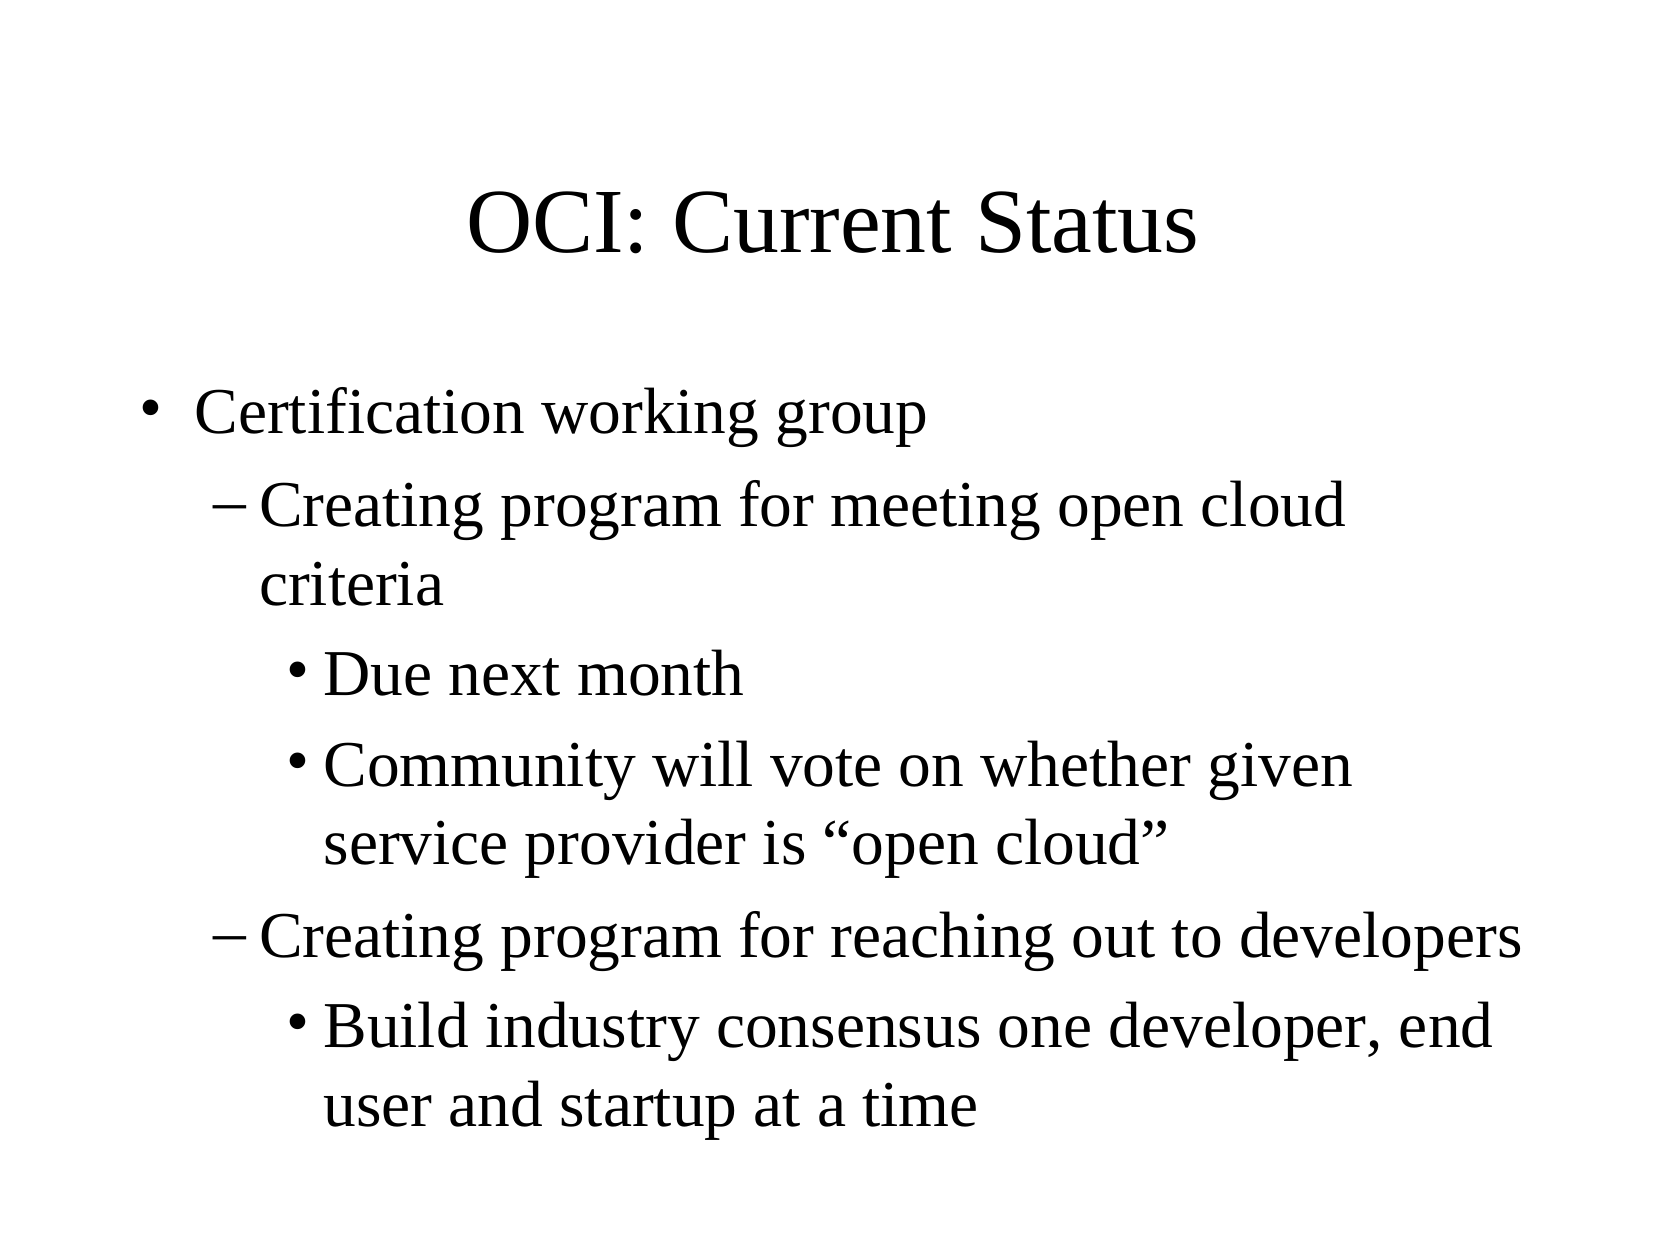

# OCI: Current Status
Certification working group
Creating program for meeting open cloud criteria
Due next month
Community will vote on whether given service provider is “open cloud”
Creating program for reaching out to developers
Build industry consensus one developer, end user and startup at a time